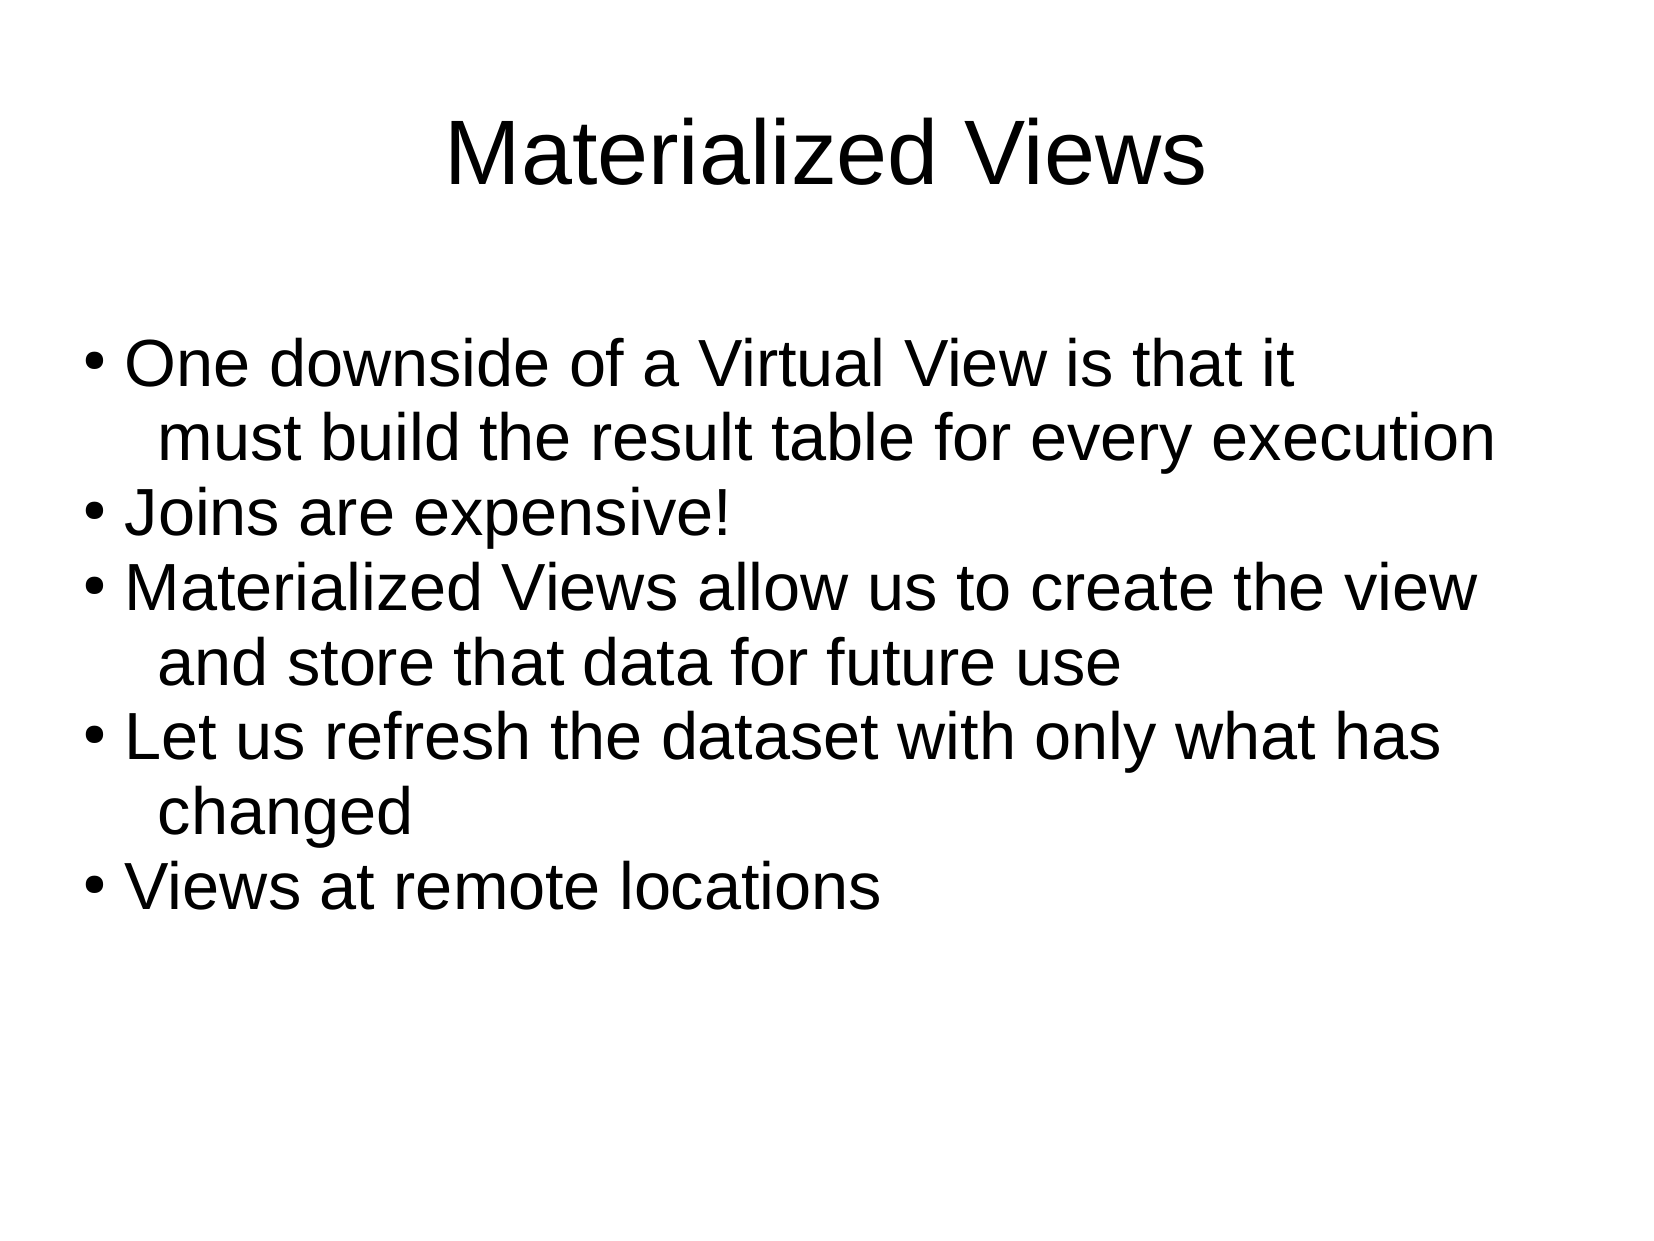

# Materialized Views
 One downside of a Virtual View is that it 				must build the result table for every execution
 Joins are expensive!
 Materialized Views allow us to create the view 		and store that data for future use
 Let us refresh the dataset with only what has 		changed
 Views at remote locations